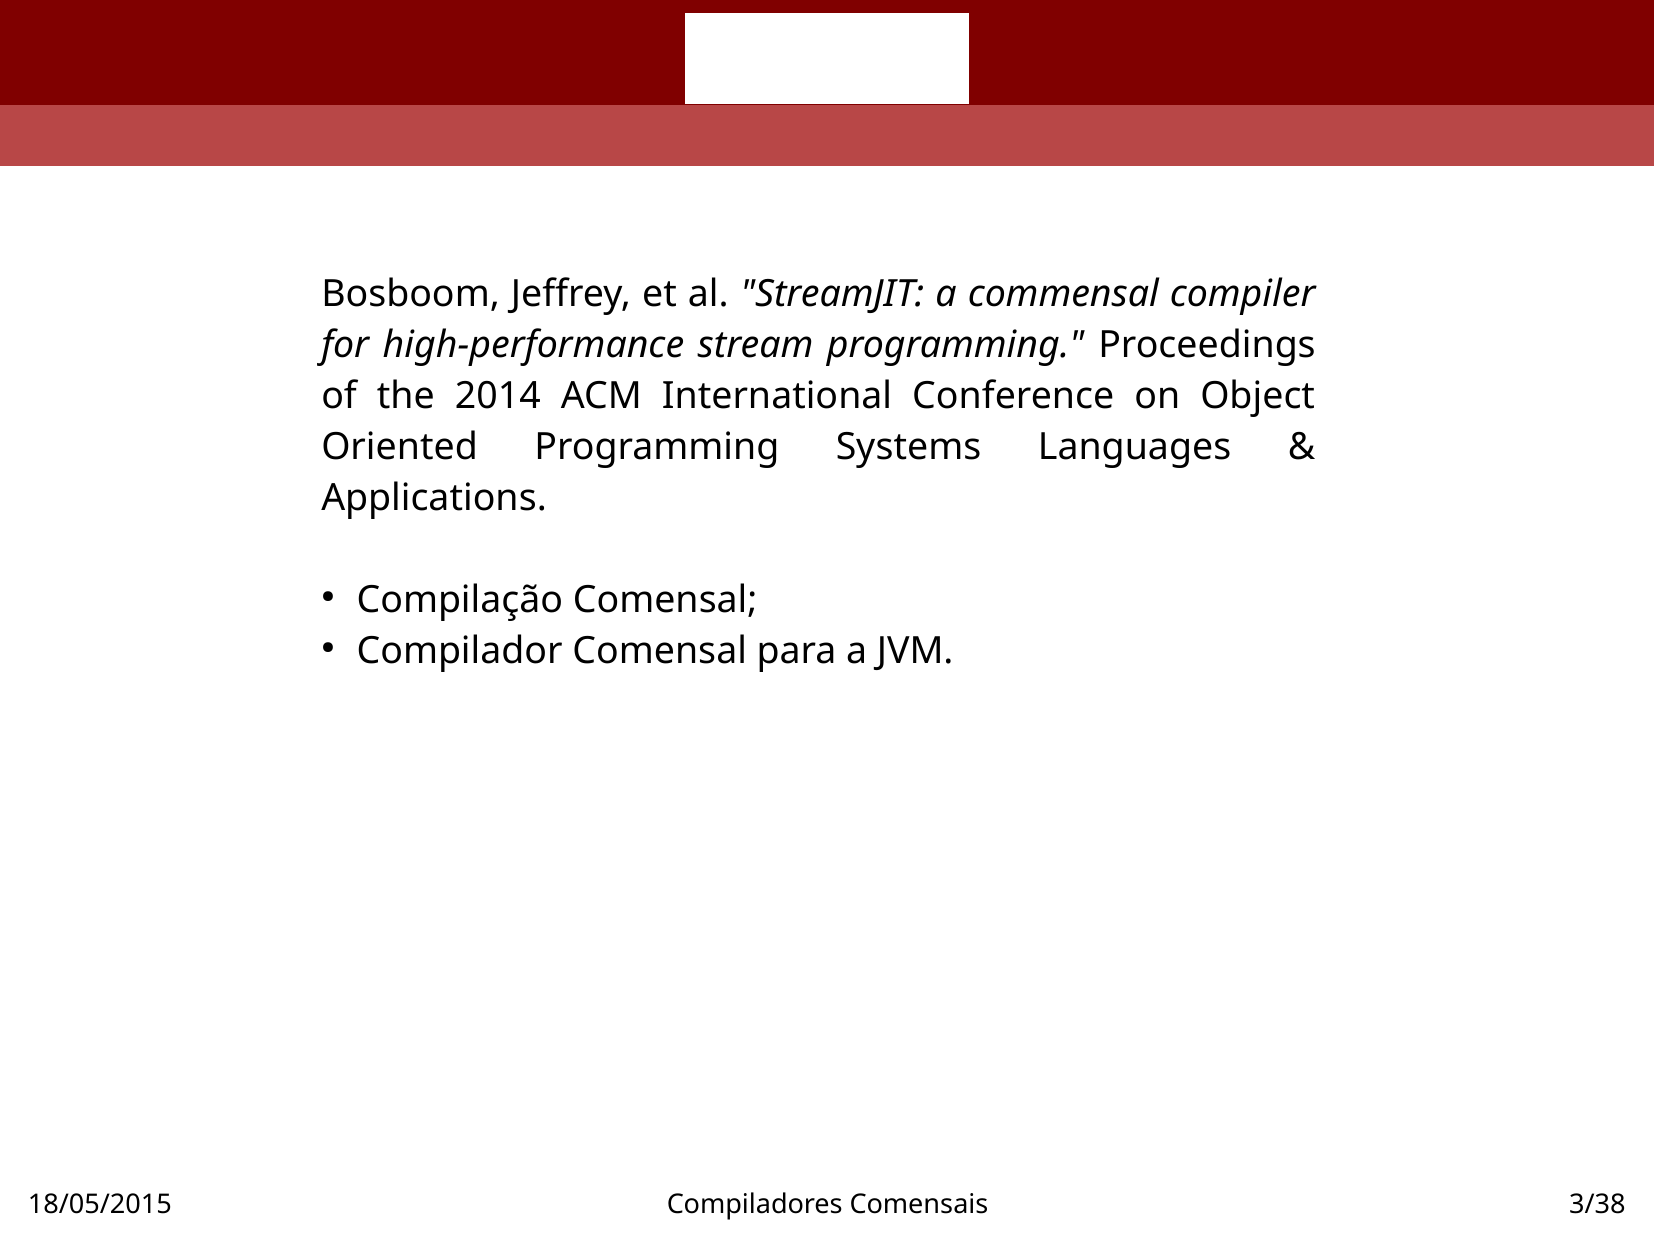

# Contexto
Bosboom, Jeffrey, et al. "StreamJIT: a commensal compiler for high-performance stream programming." Proceedings of the 2014 ACM International Conference on Object Oriented Programming Systems Languages & Applications.
Compilação Comensal;
Compilador Comensal para a JVM.
3